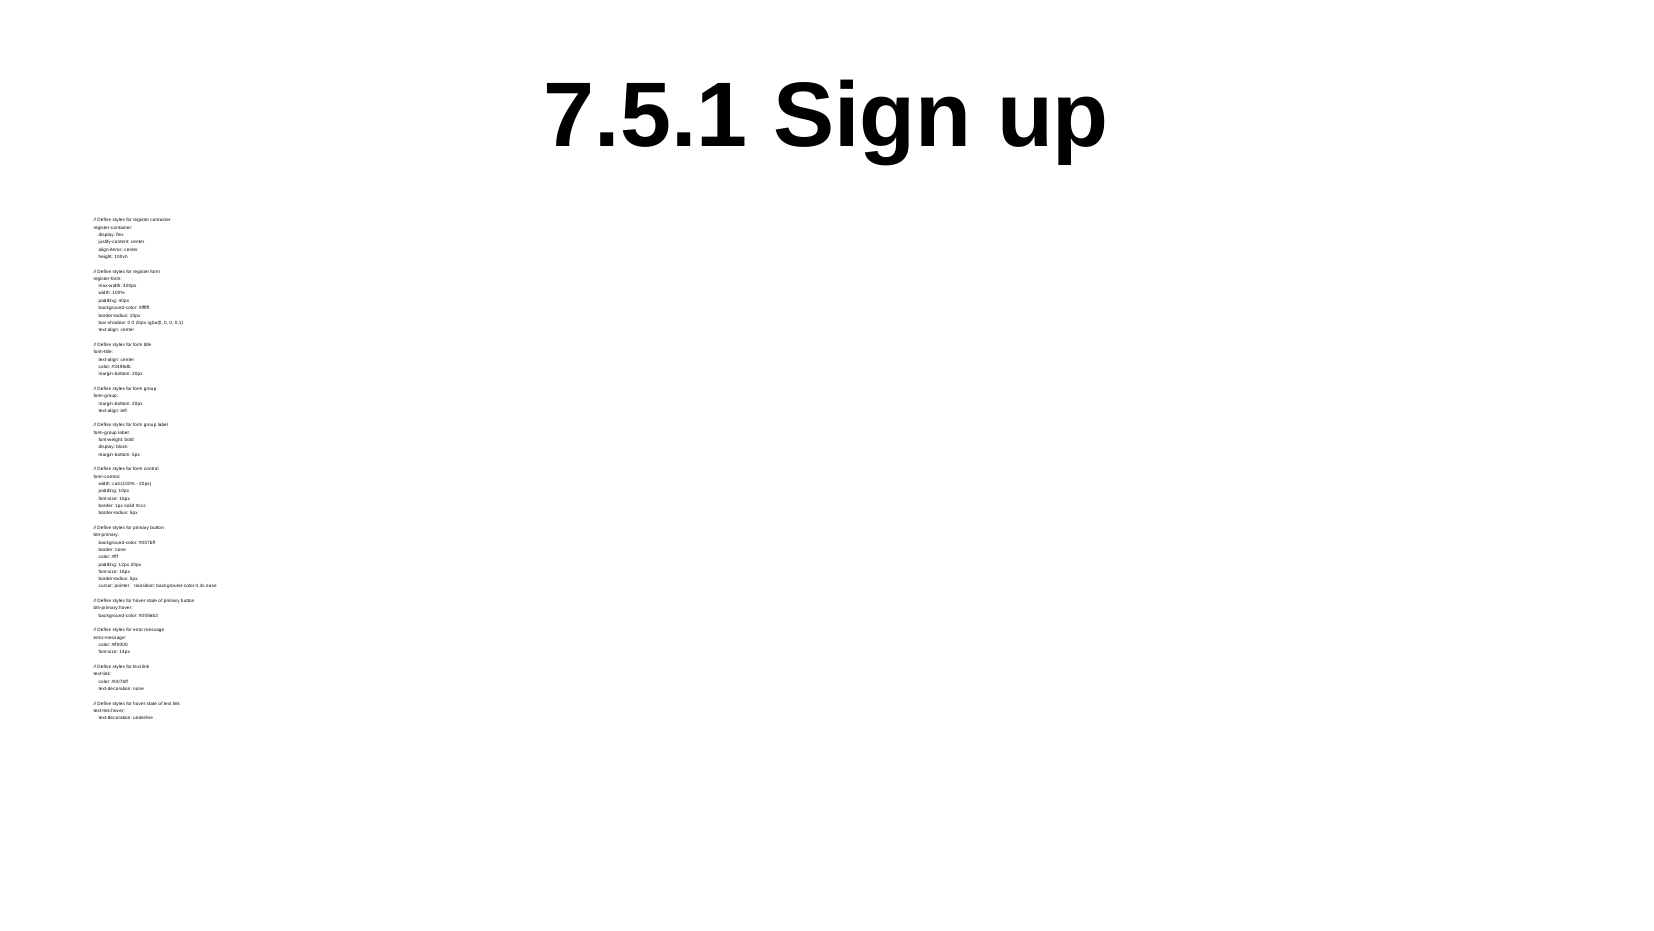

# 7.5.1 Sign up
// Define styles for register container
register-container:
 display: flex
 justify-content: center
 align-items: center
 height: 100vh
// Define styles for register form
register-form:
 max-width: 400px
 width: 100%
 padding: 40px
 background-color: #ffffff
 border-radius: 10px
 box-shadow: 0 0 20px rgba(0, 0, 0, 0.1)
 text-align: center
// Define styles for form title
form-title:
 text-align: center
 color: #3498db
 margin-bottom: 20px
// Define styles for form group
form-group:
 margin-bottom: 20px
 text-align: left
// Define styles for form group label
form-group label:
 font-weight: bold
 display: block
 margin-bottom: 5px
// Define styles for form control
form-control:
 width: calc(100% - 20px)
 padding: 10px
 font-size: 16px
 border: 1px solid #ccc
 border-radius: 5px
// Define styles for primary button
btn-primary:
 background-color: #007bff
 border: none
 color: #fff
 padding: 12px 20px
 font-size: 18px
 border-radius: 5px
 cursor: pointer transition: background-color 0.3s ease
// Define styles for hover state of primary button
btn-primary:hover:
 background-color: #0056b3
// Define styles for error message
error-message:
 color: #ff0000
 font-size: 14px
// Define styles for text link
text-link:
 color: #007bff
 text-decoration: none
// Define styles for hover state of text link
text-link:hover:
 text-decoration: underline